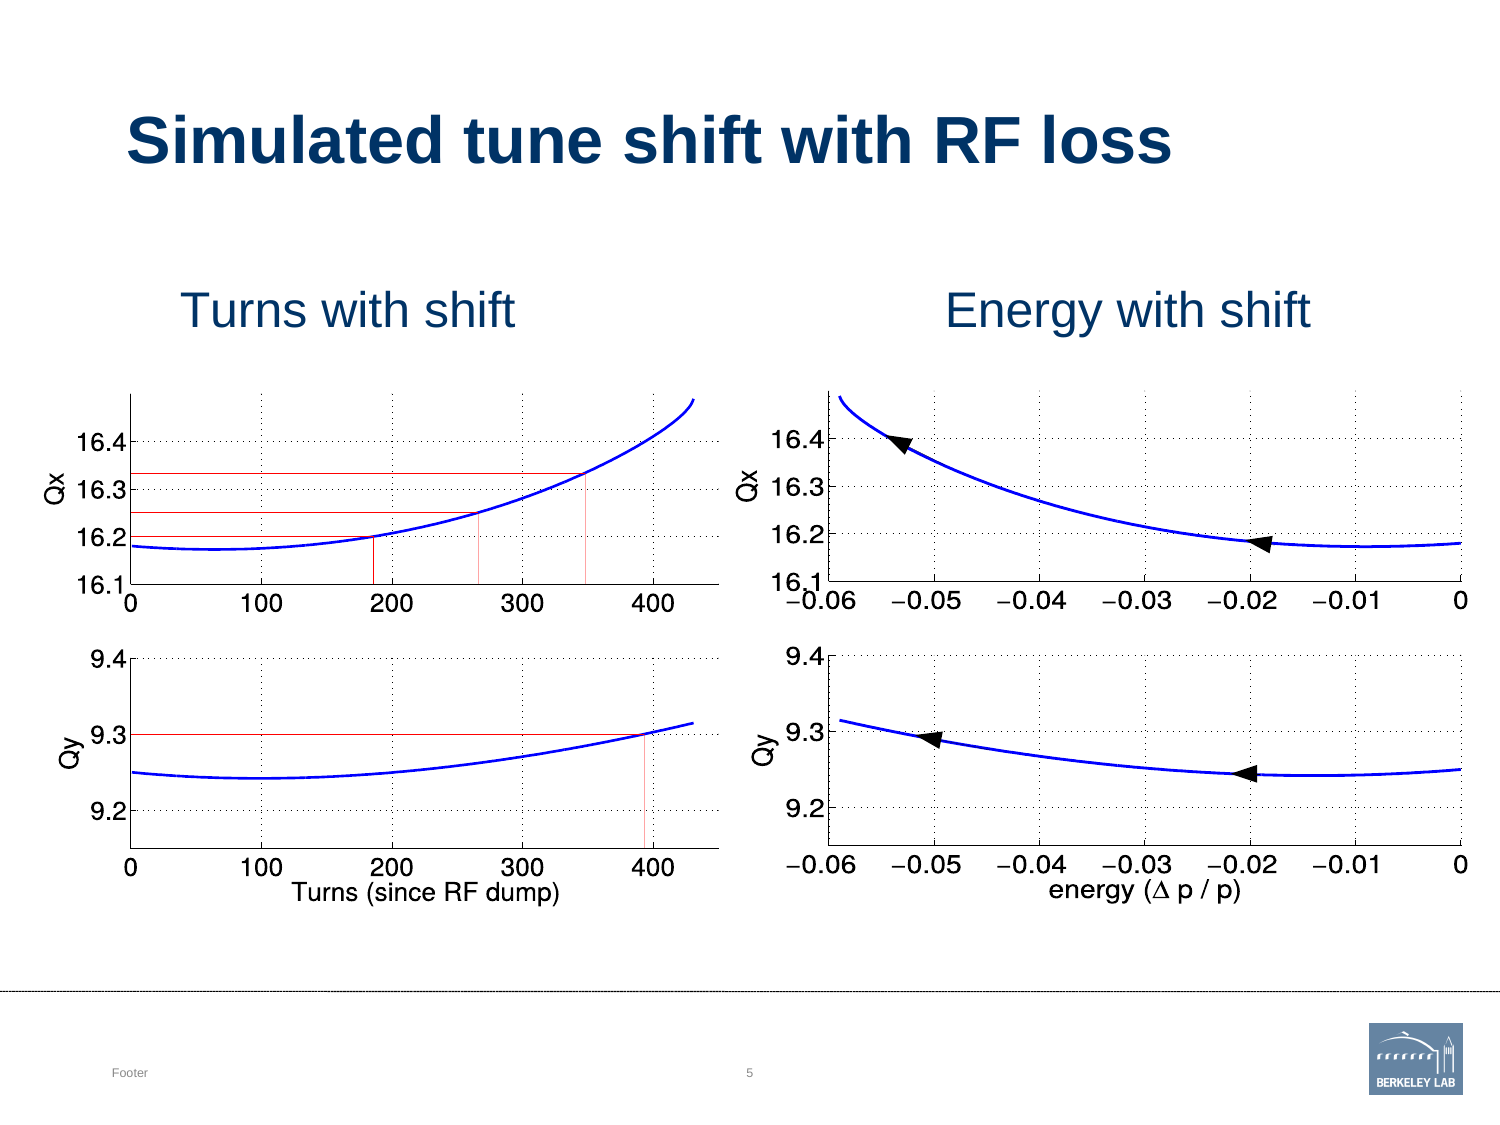

# Simulated tune shift with RF loss
Turns with shift
Energy with shift
Footer